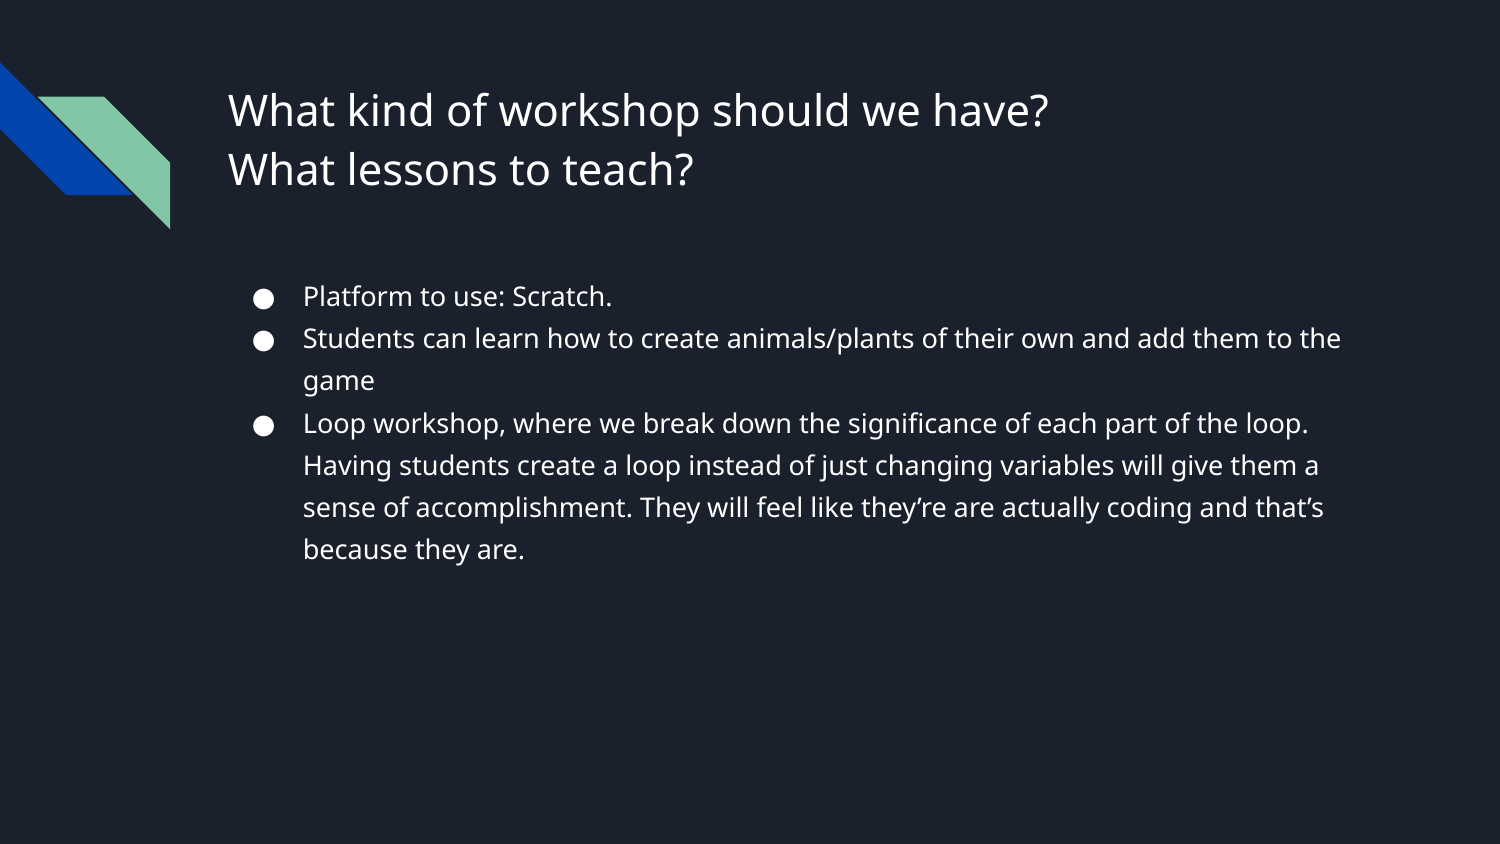

# What kind of workshop should we have? What lessons to teach?
Platform to use: Scratch.
Students can learn how to create animals/plants of their own and add them to the game
Loop workshop, where we break down the significance of each part of the loop. Having students create a loop instead of just changing variables will give them a sense of accomplishment. They will feel like they’re are actually coding and that’s because they are.